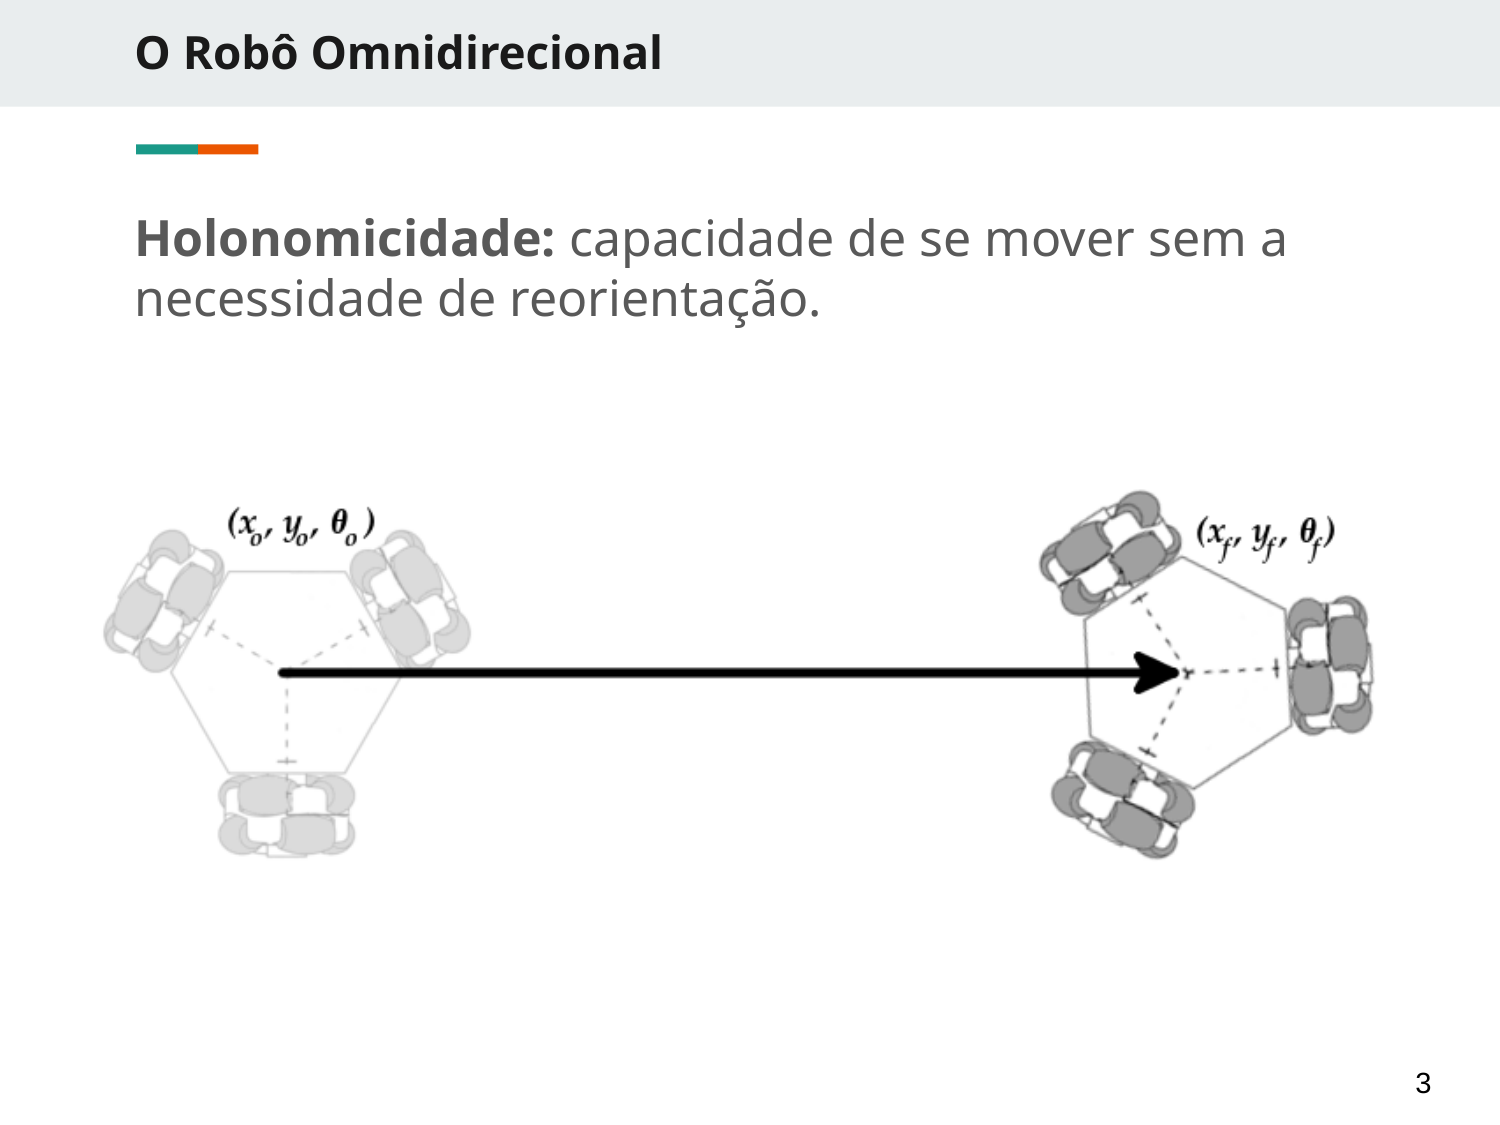

# O Robô Omnidirecional
Holonomicidade: capacidade de se mover sem a necessidade de reorientação.